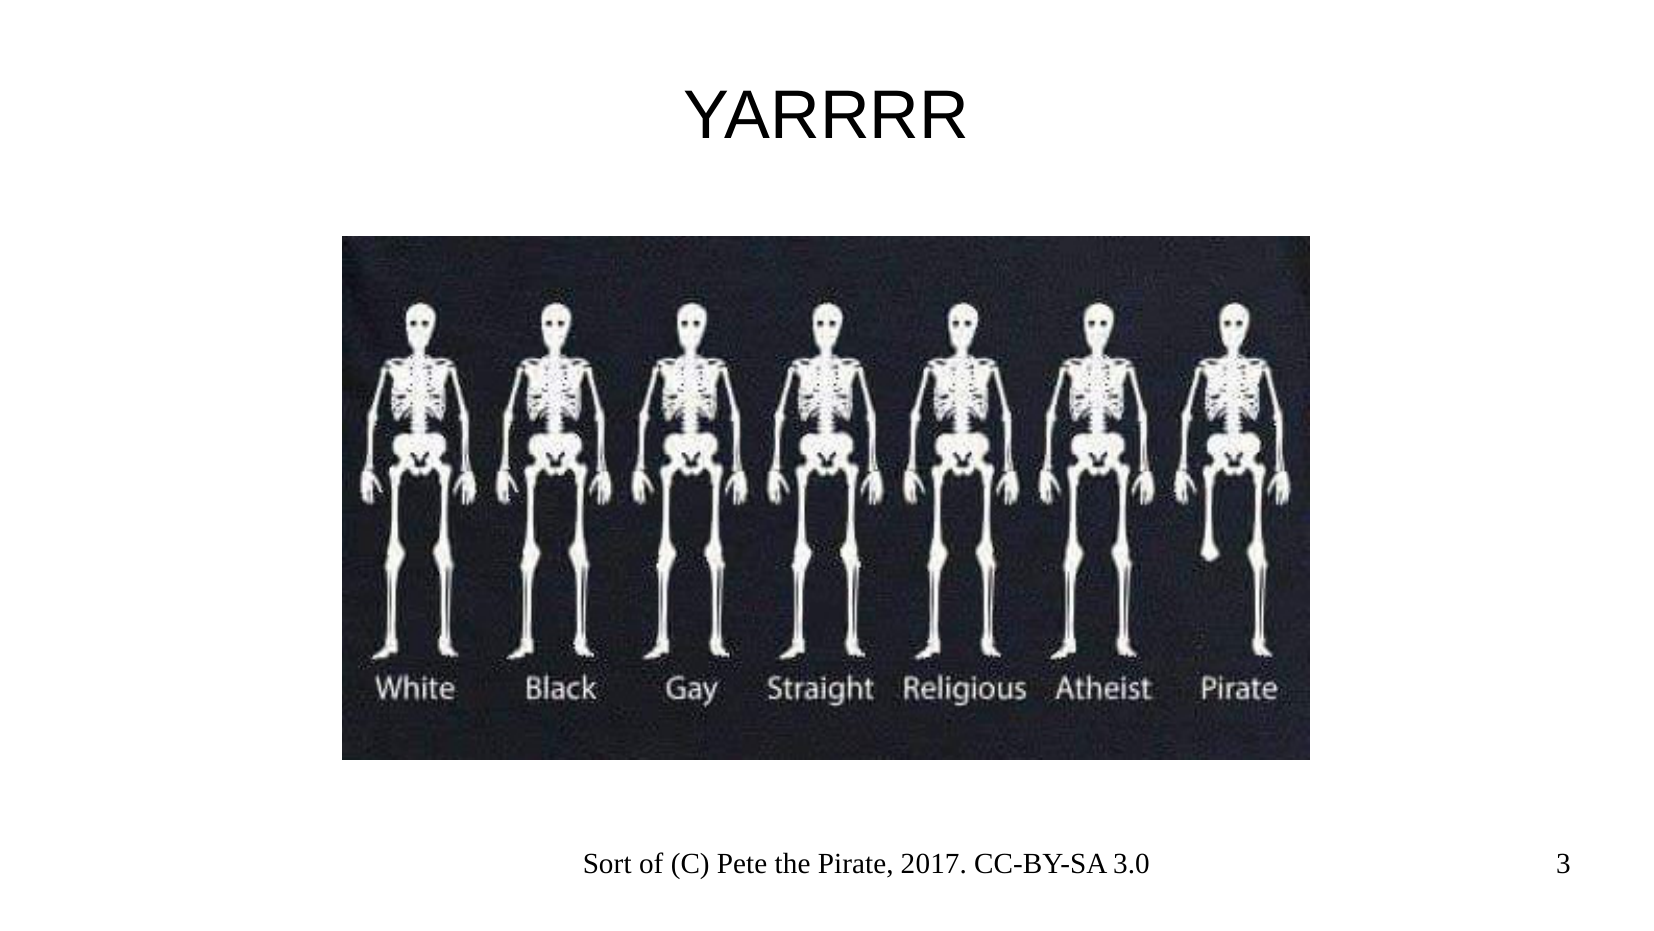

# YARRRR
Sort of (C) Pete the Pirate, 2017. CC-BY-SA 3.0
3